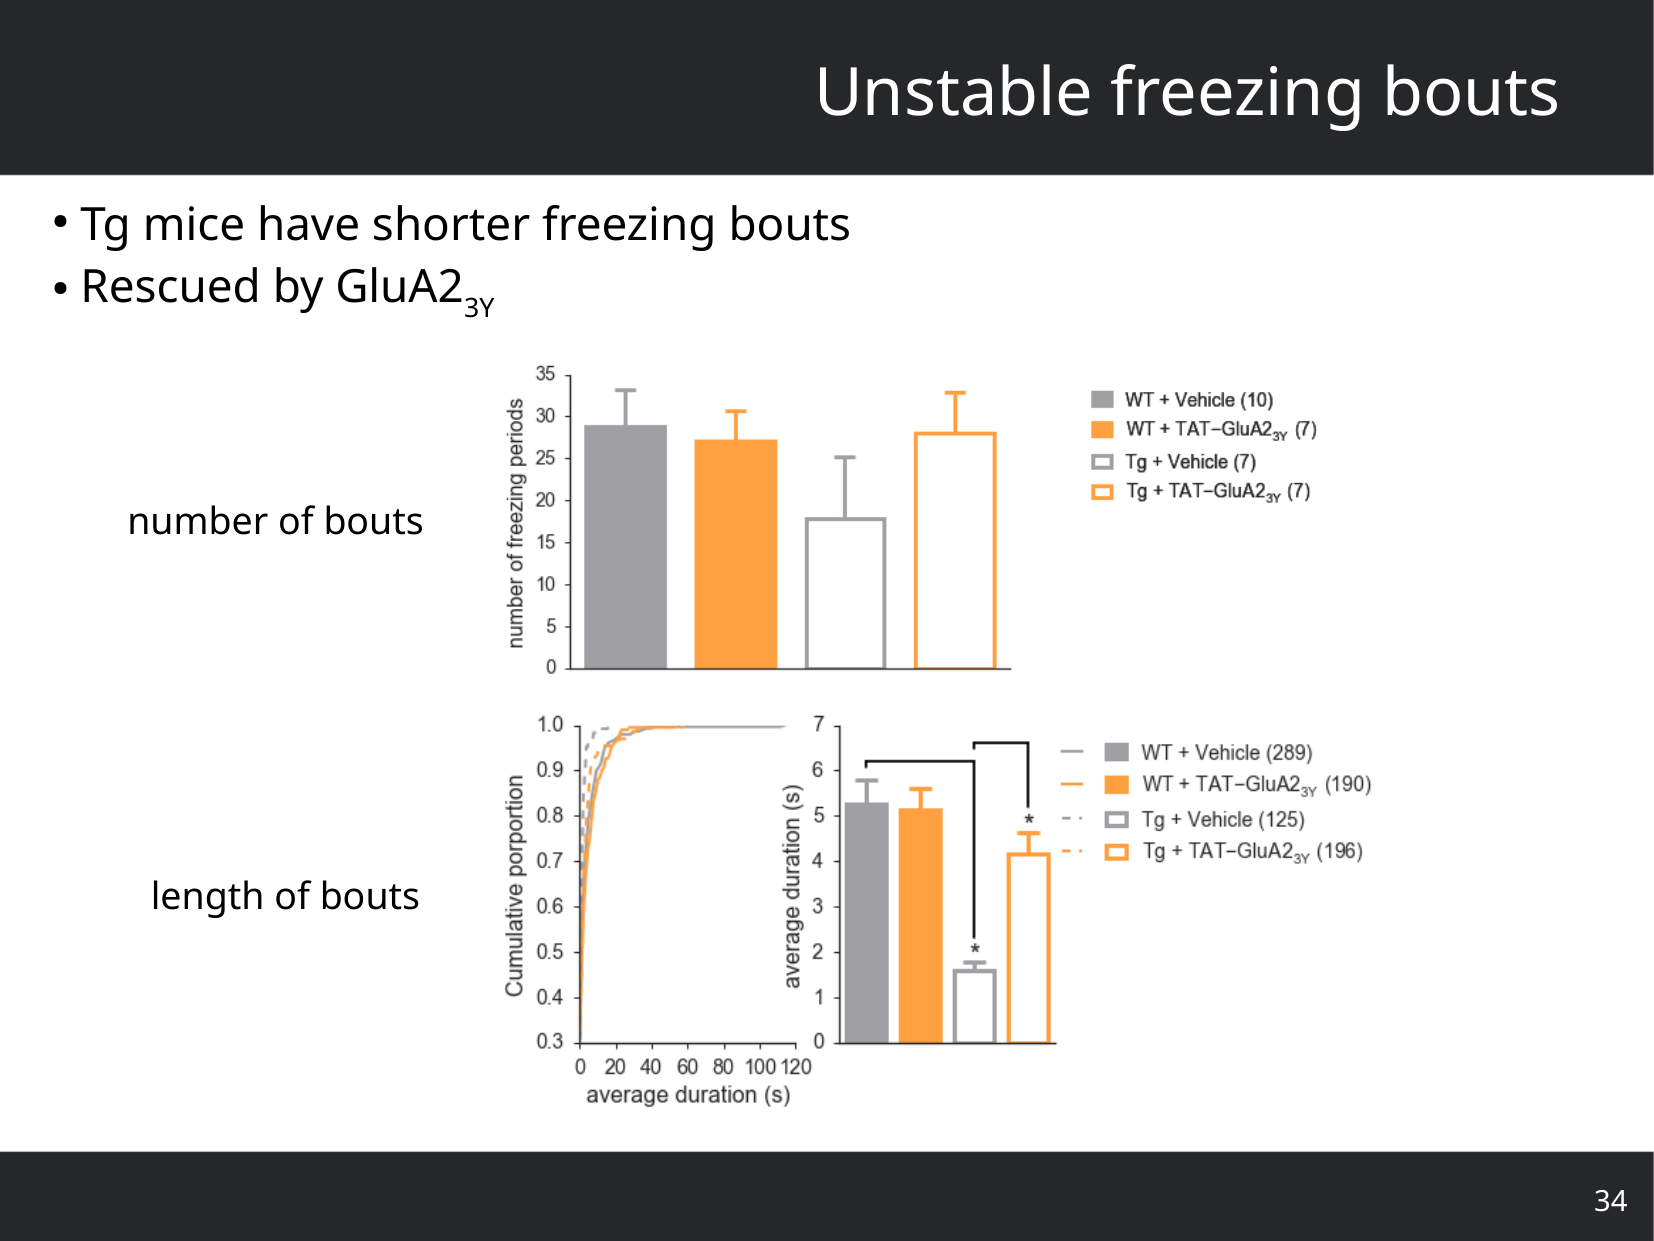

Unstable freezing bouts
 Tg mice have shorter freezing bouts
 Rescued by GluA23Y
number of bouts
length of bouts
34